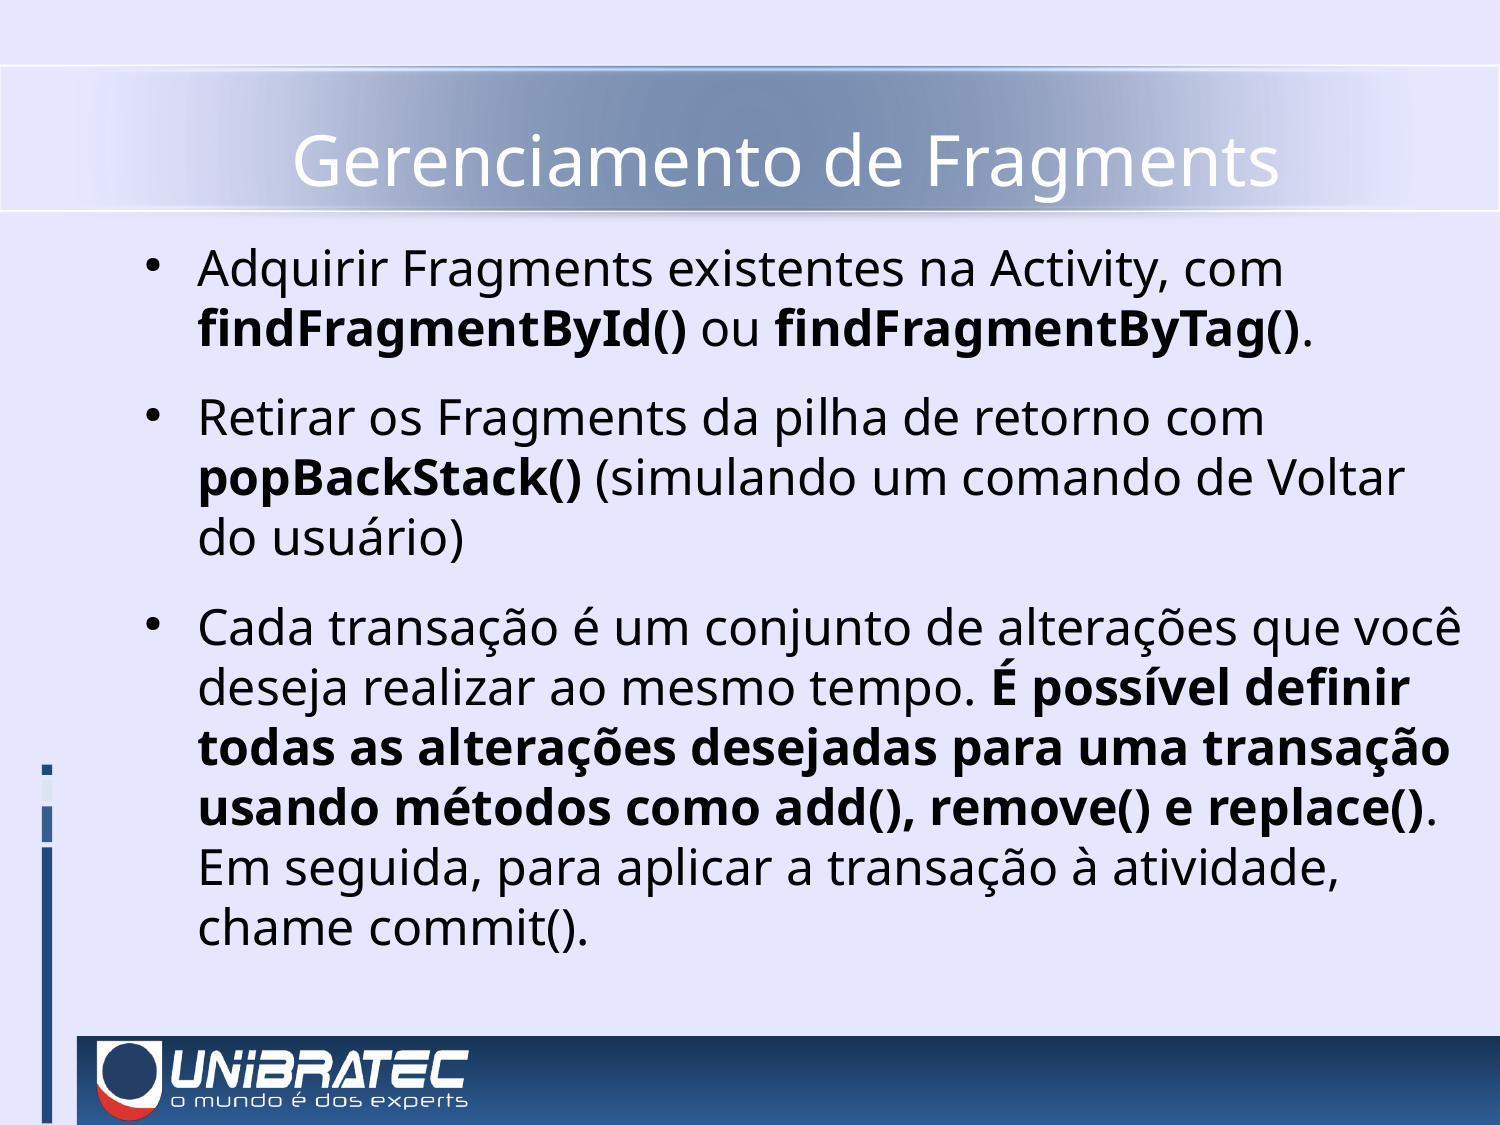

# Gerenciamento de Fragments
Adquirir Fragments existentes na Activity, com findFragmentById() ou findFragmentByTag().
Retirar os Fragments da pilha de retorno com popBackStack() (simulando um comando de Voltar do usuário)
Cada transação é um conjunto de alterações que você deseja realizar ao mesmo tempo. É possível definir todas as alterações desejadas para uma transação usando métodos como add(), remove() e replace(). Em seguida, para aplicar a transação à atividade, chame commit().